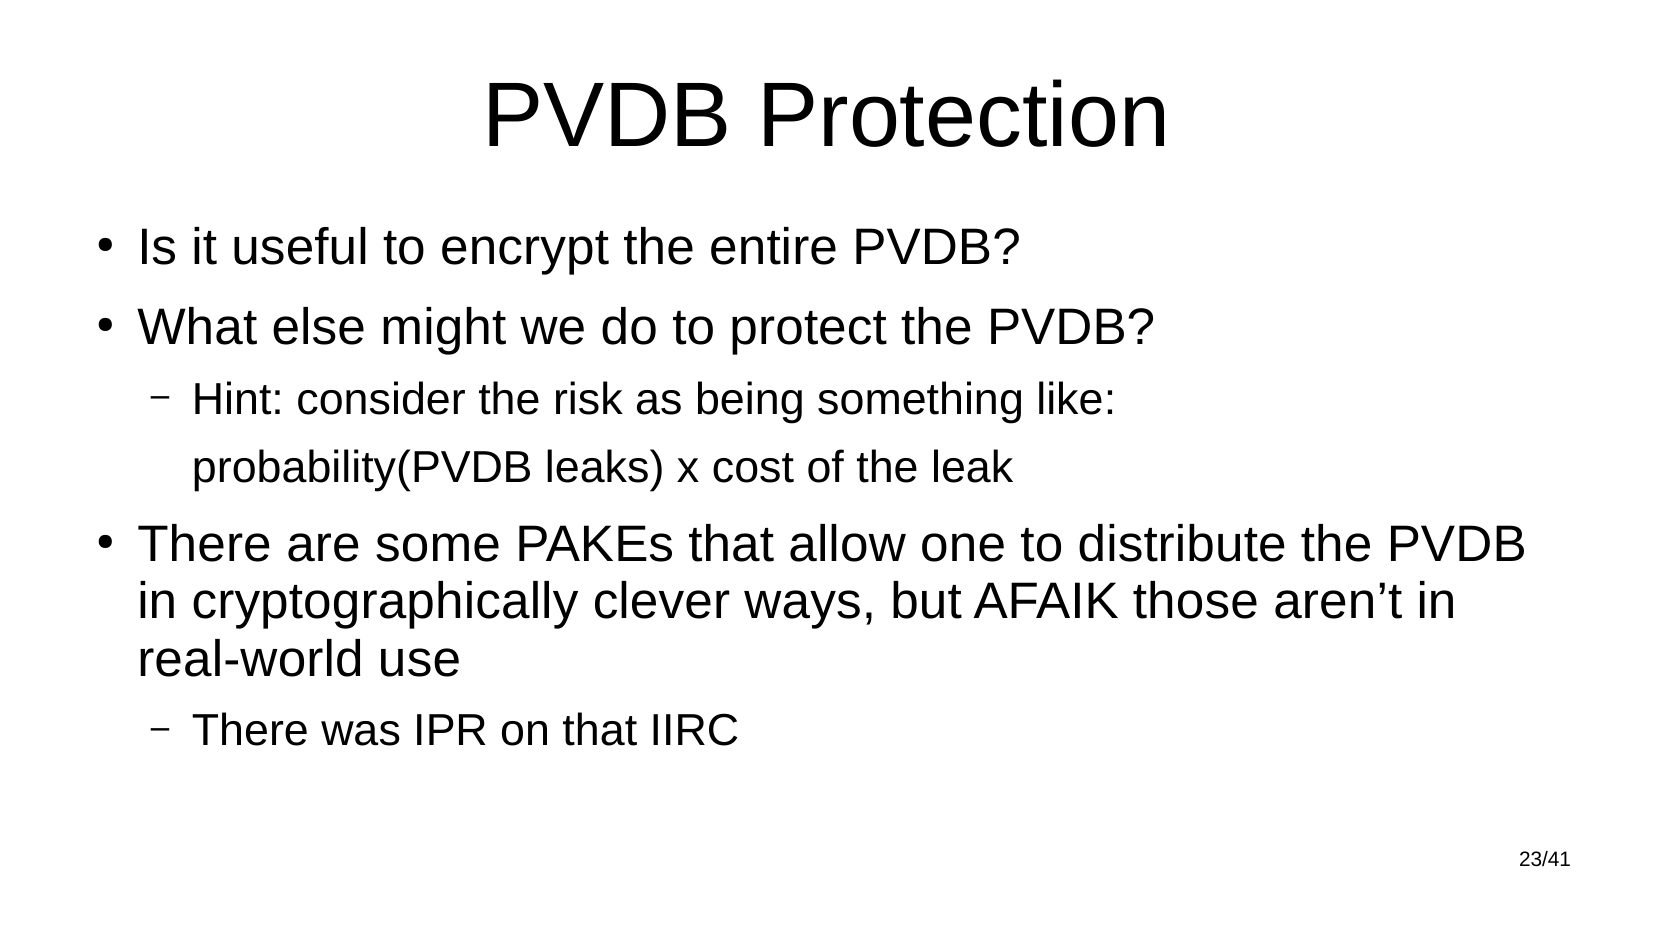

# PVDB Protection
Is it useful to encrypt the entire PVDB?
What else might we do to protect the PVDB?
Hint: consider the risk as being something like:
probability(PVDB leaks) x cost of the leak
There are some PAKEs that allow one to distribute the PVDB in cryptographically clever ways, but AFAIK those aren’t in real-world use
There was IPR on that IIRC
23